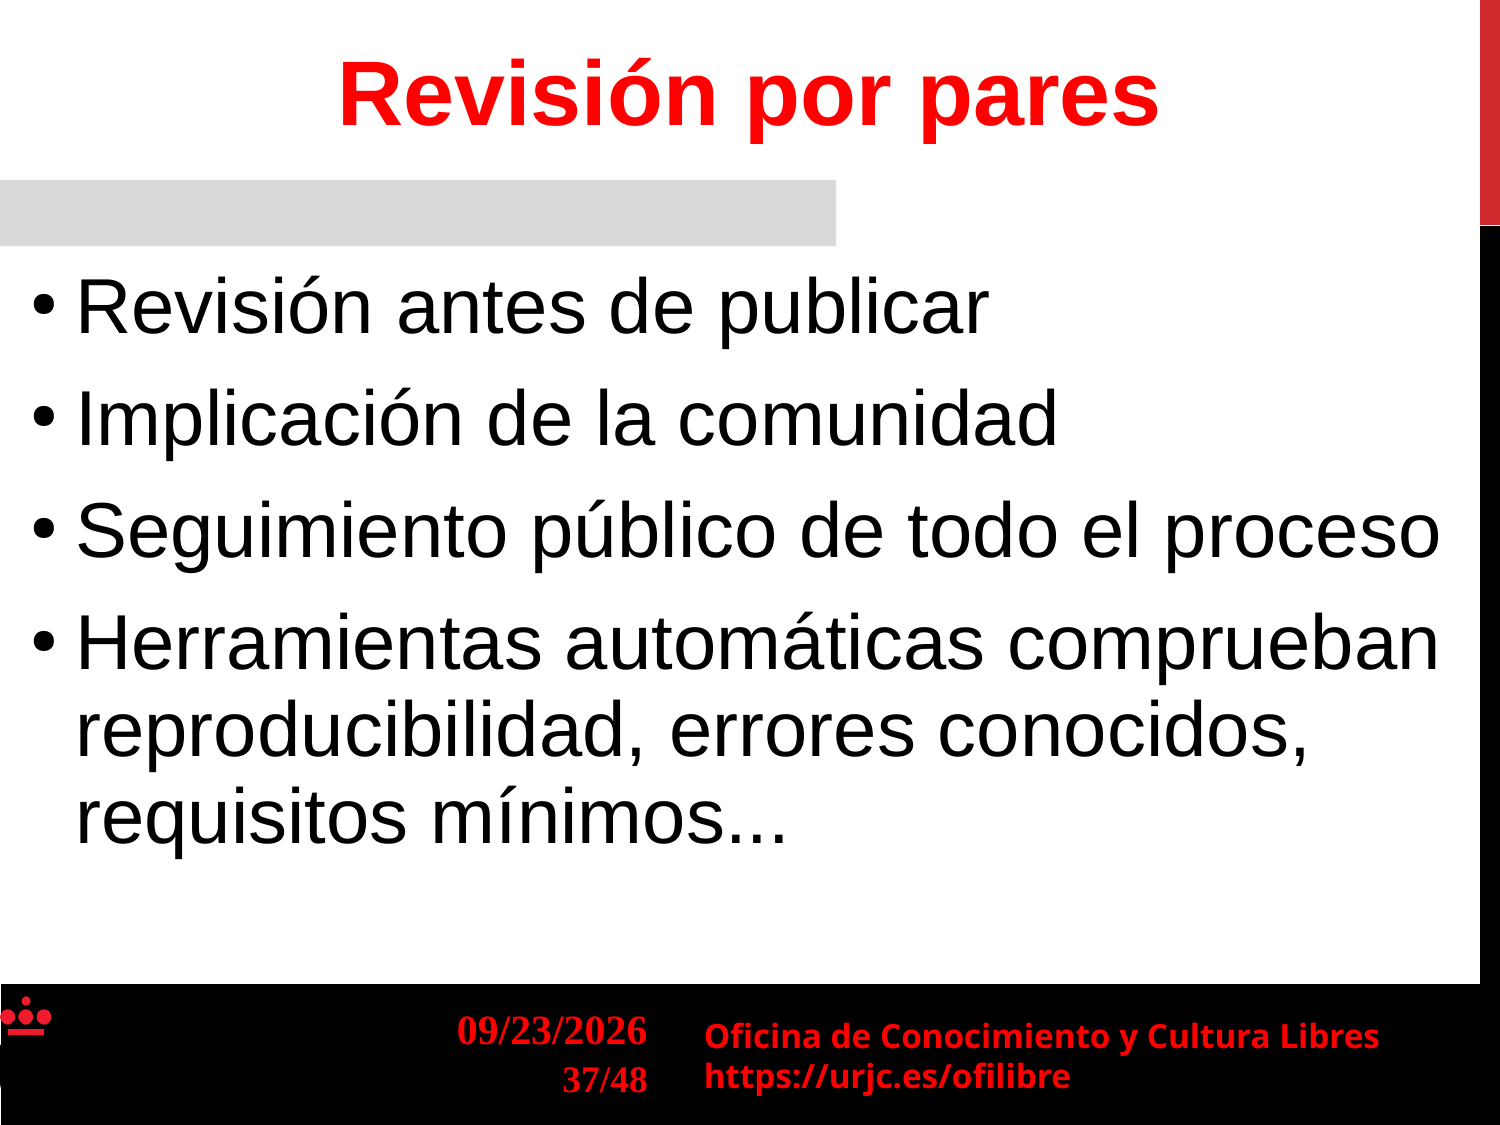

# Revisión por pares
Revisión antes de publicar
Implicación de la comunidad
Seguimiento público de todo el proceso
Herramientas automáticas comprueban reproducibilidad, errores conocidos, requisitos mínimos...